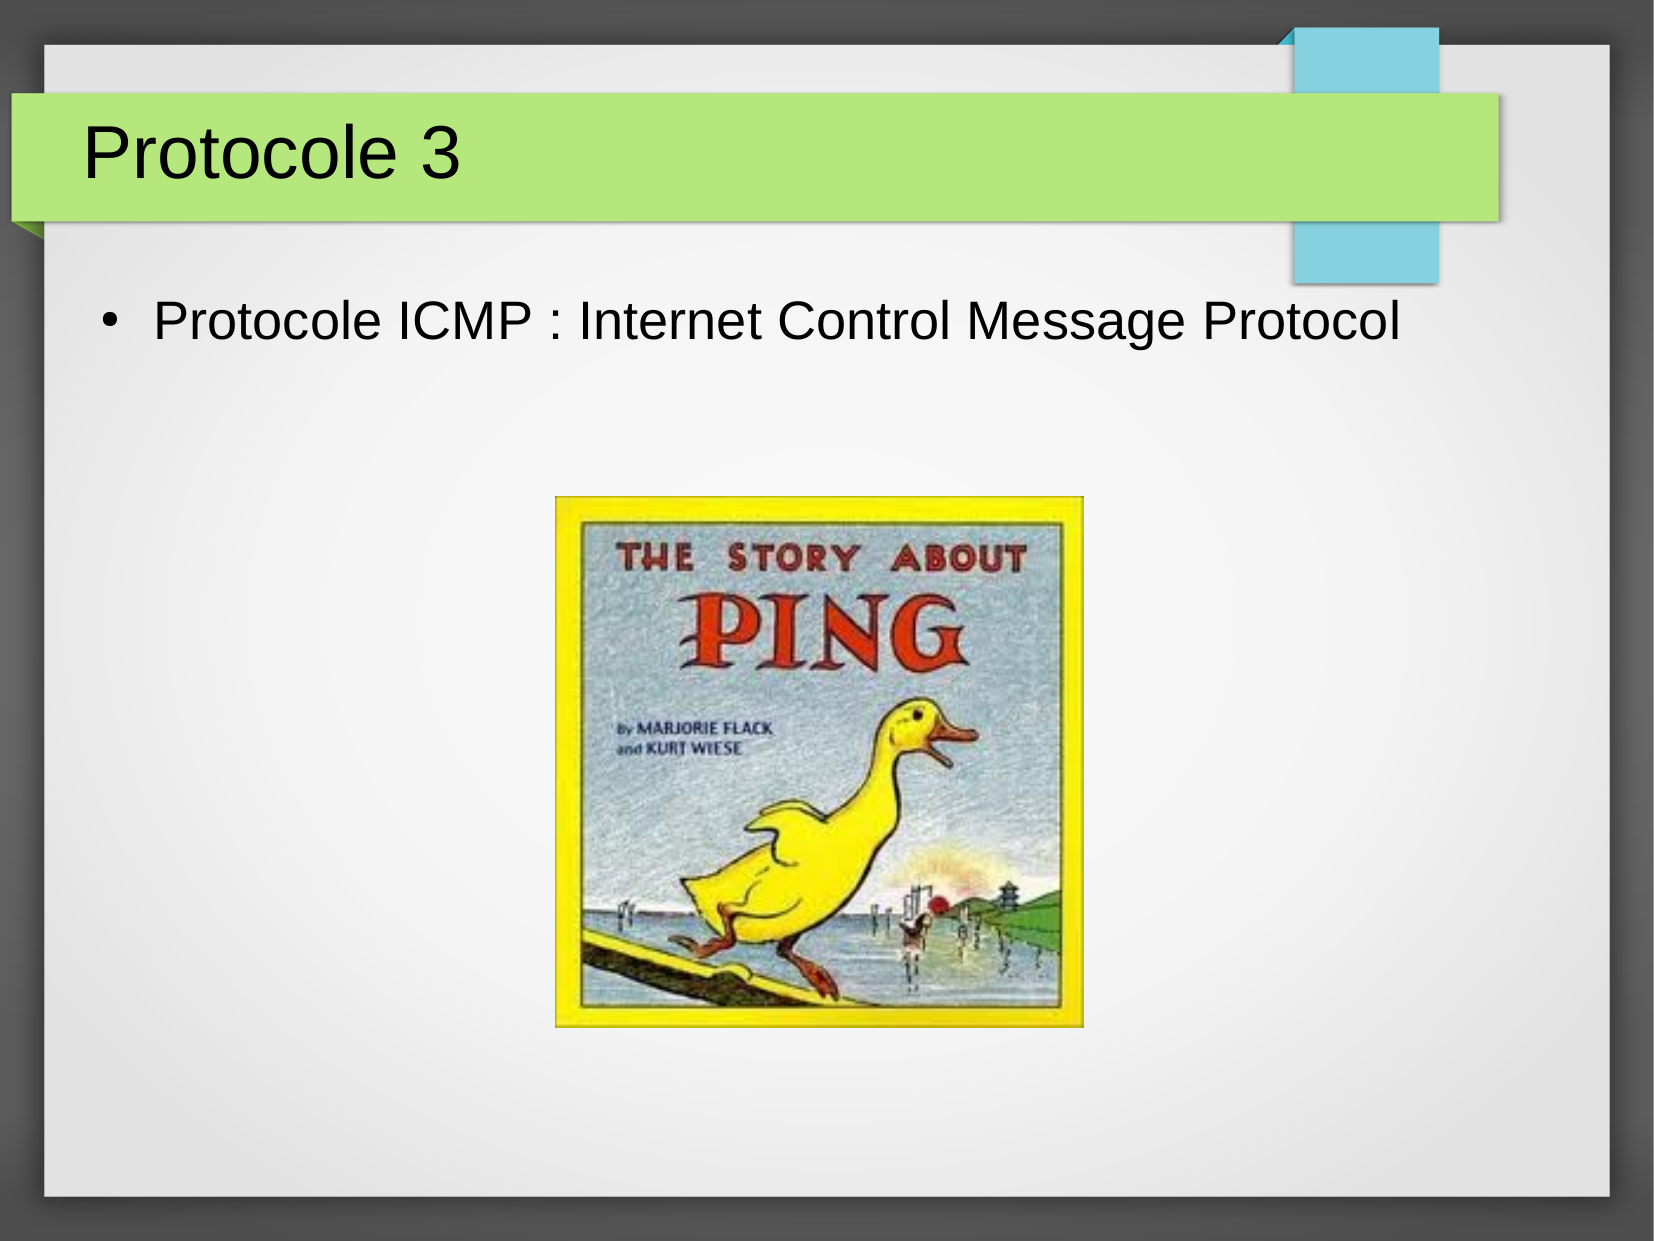

# Protocole 3
Protocole ICMP : Internet Control Message Protocol